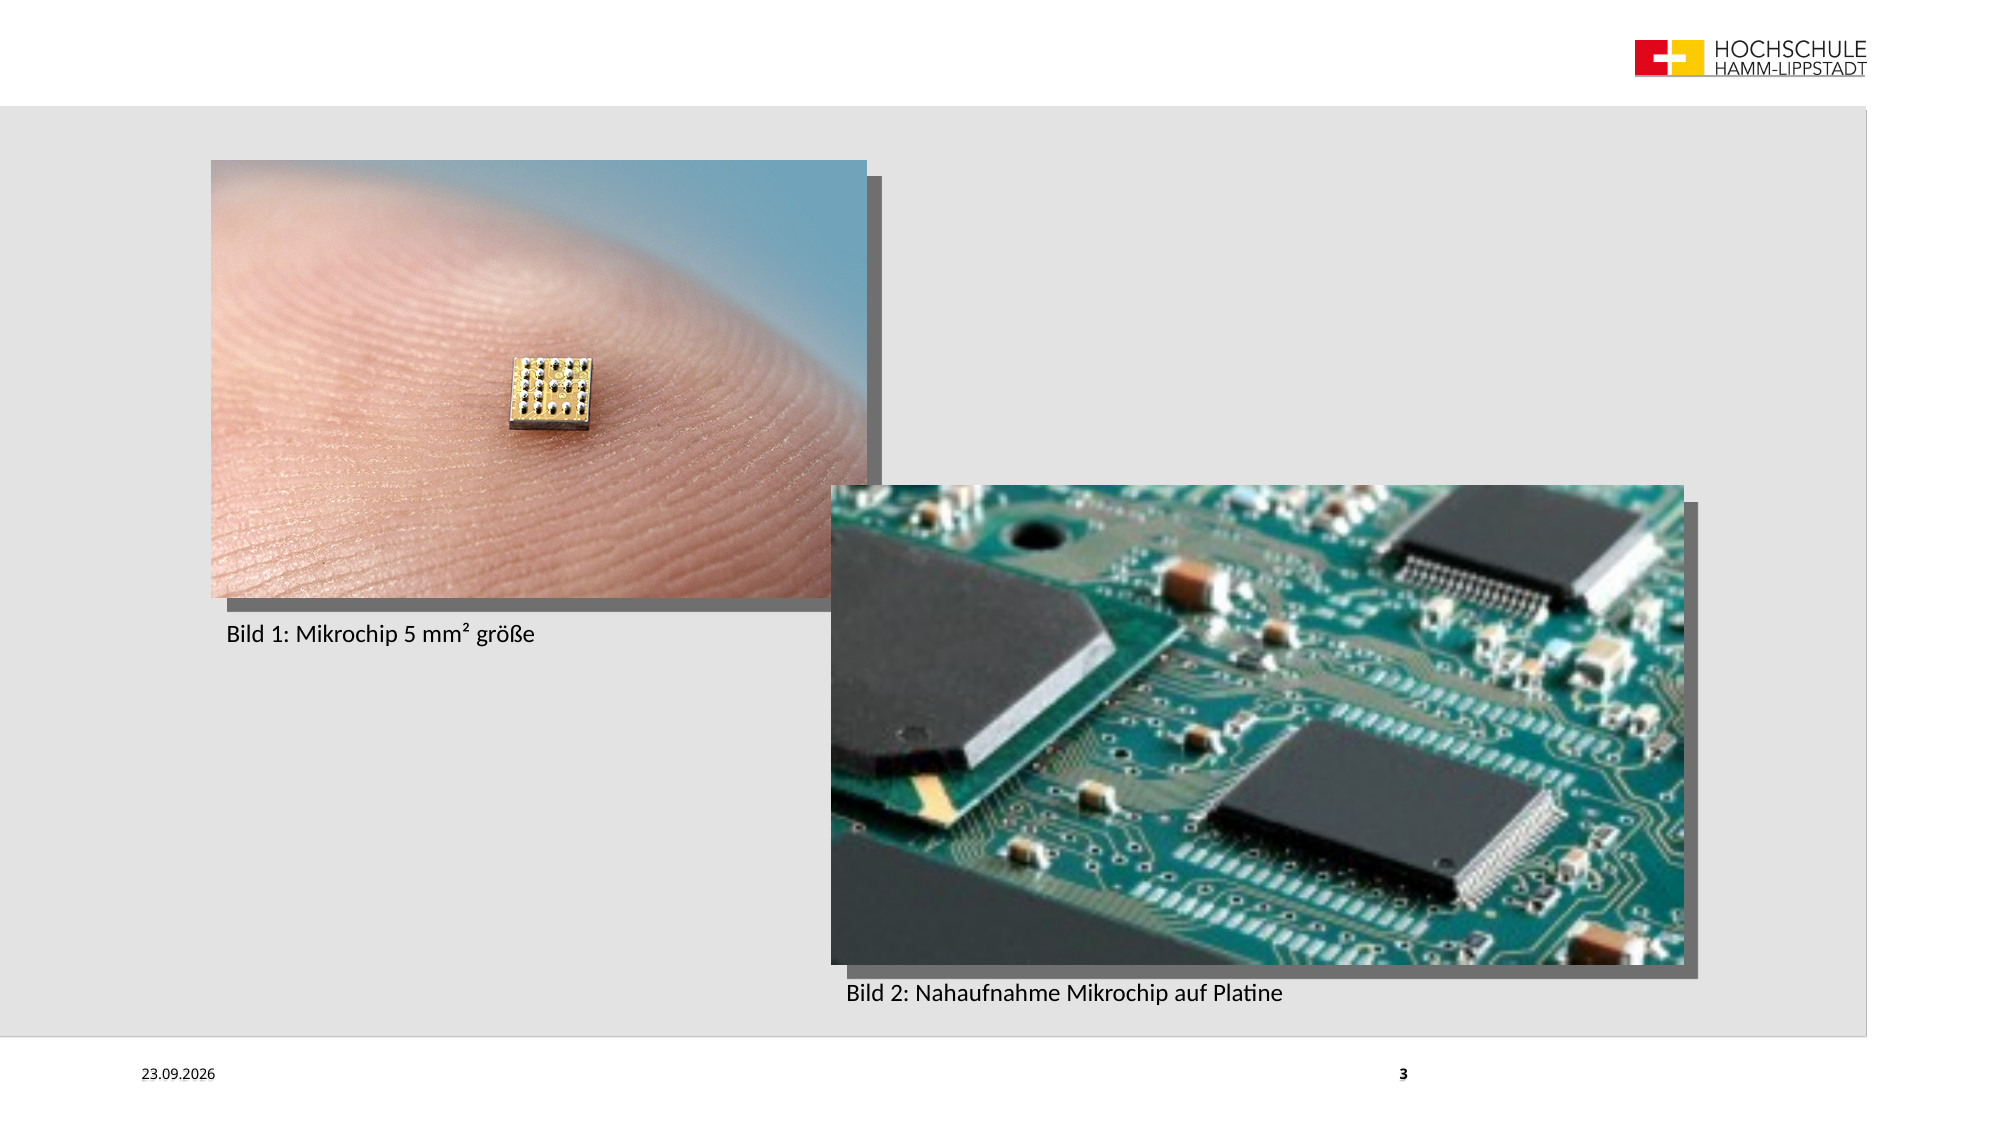

Bild 1: Mikrochip 5 mm² größe
Bild 2: Nahaufnahme Mikrochip auf Platine
2